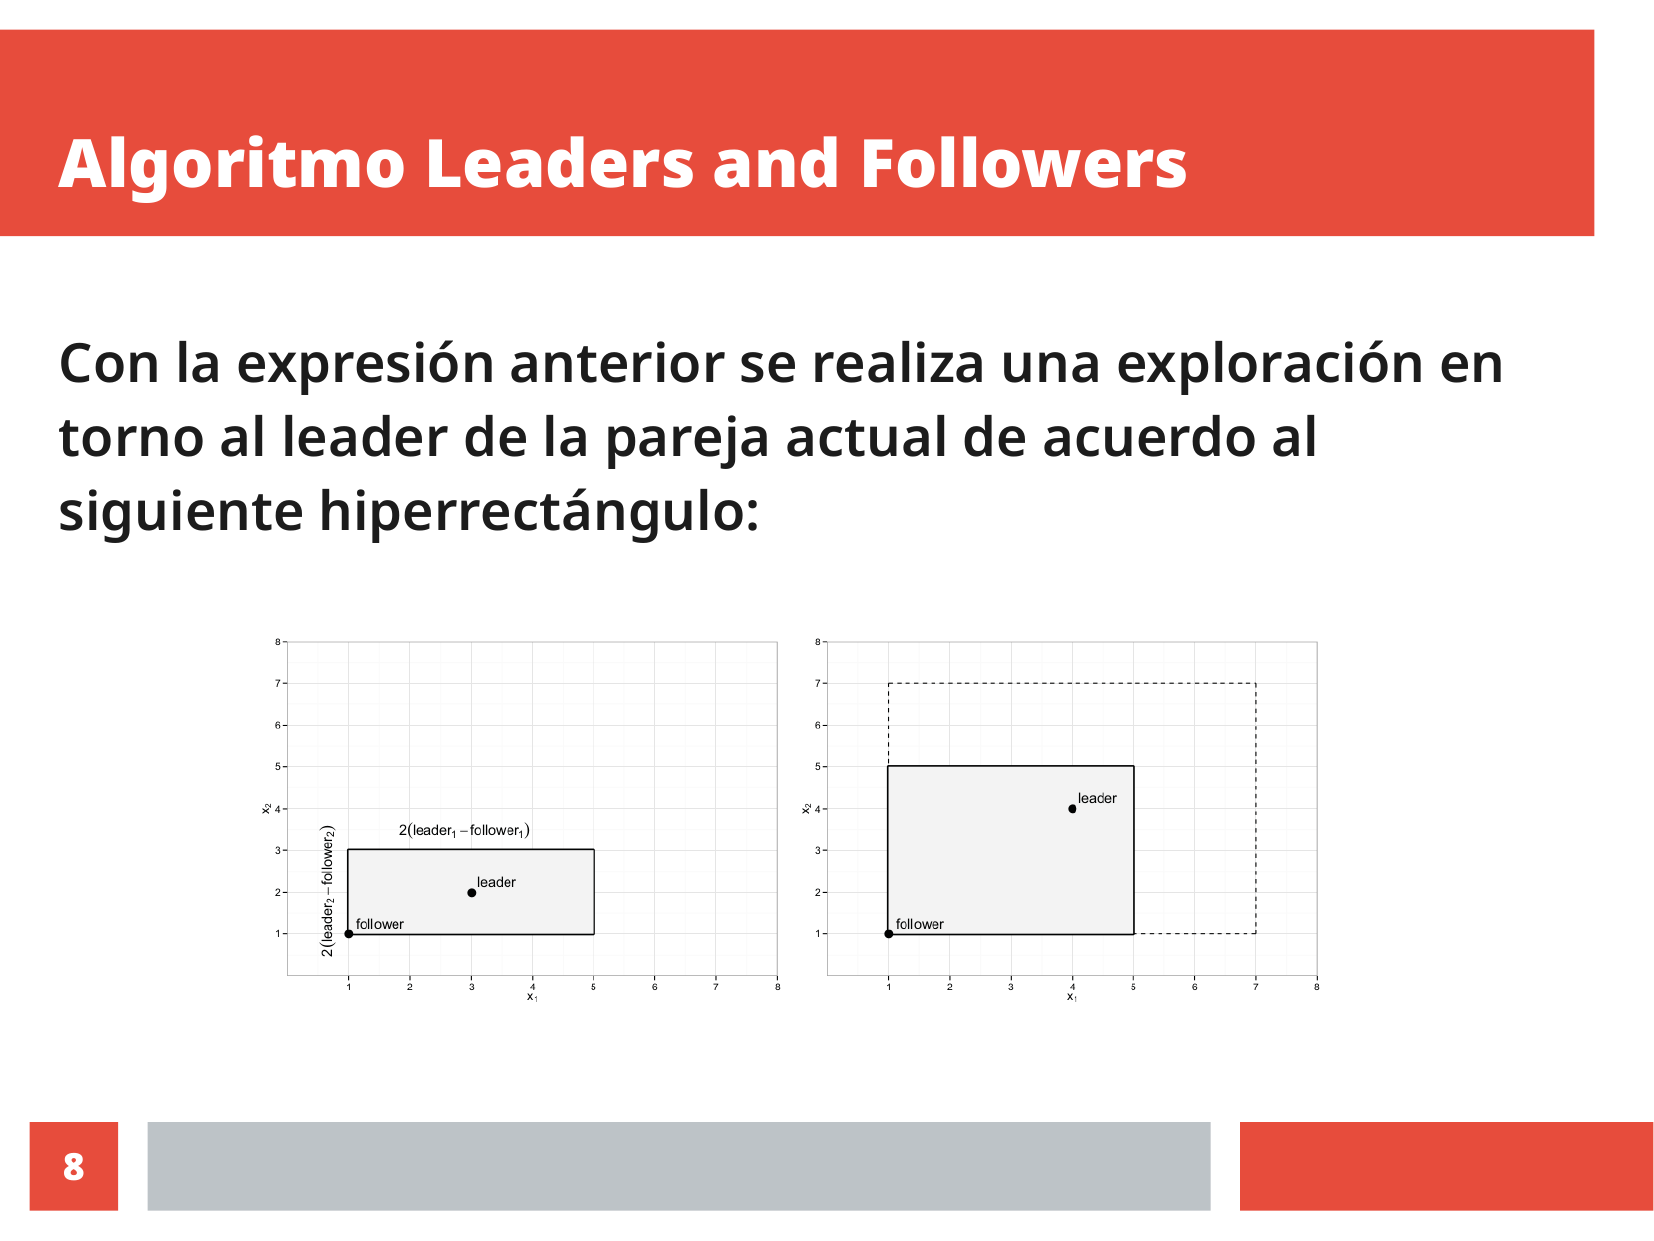

# Algoritmo Leaders and Followers
Con la expresión anterior se realiza una exploración en torno al leader de la pareja actual de acuerdo al siguiente hiperrectángulo:
8